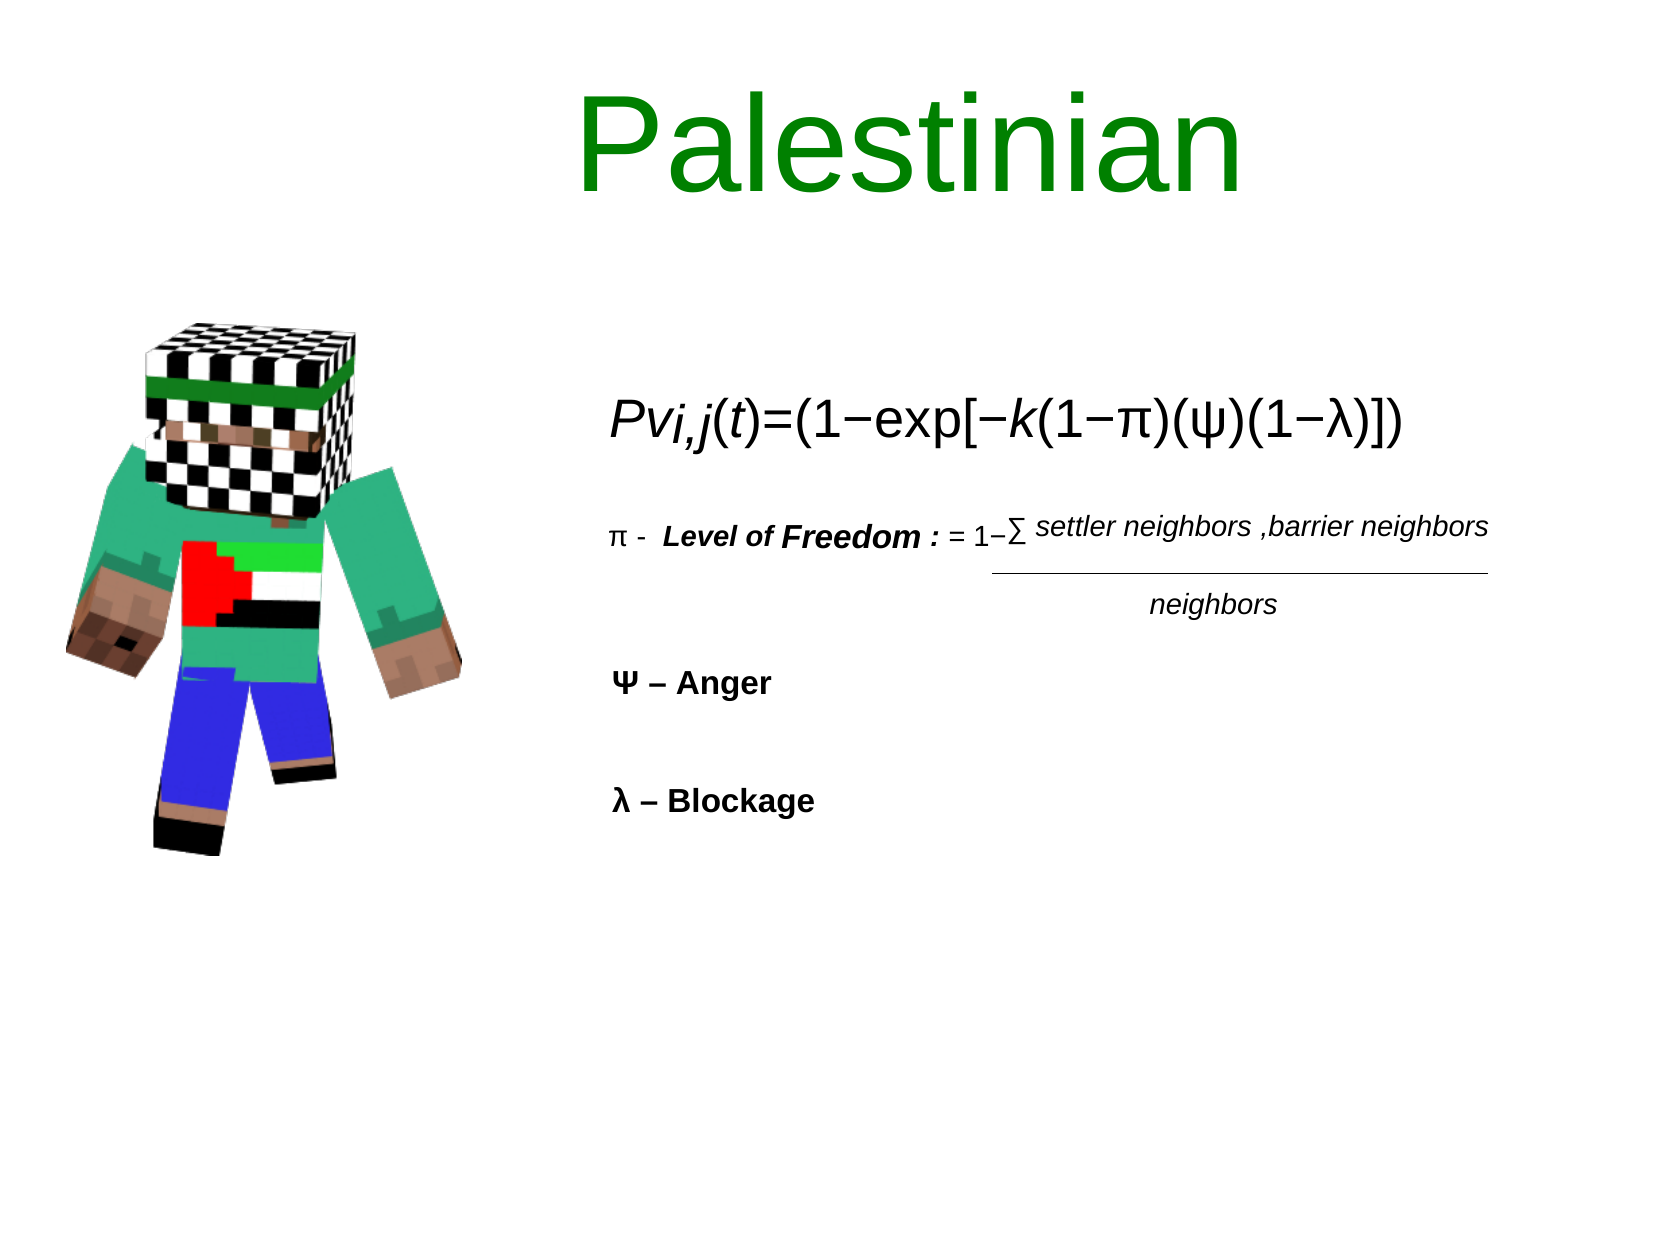

# Palestinian
Pvi,j(t)=(1−exp[−k(1−π)(ψ)(1−λ)])
 π - Level of Freedom : = 1−∑ settler neighbors ,barrier neighbors
									 neighbors
Ψ – Anger
λ – Blockage